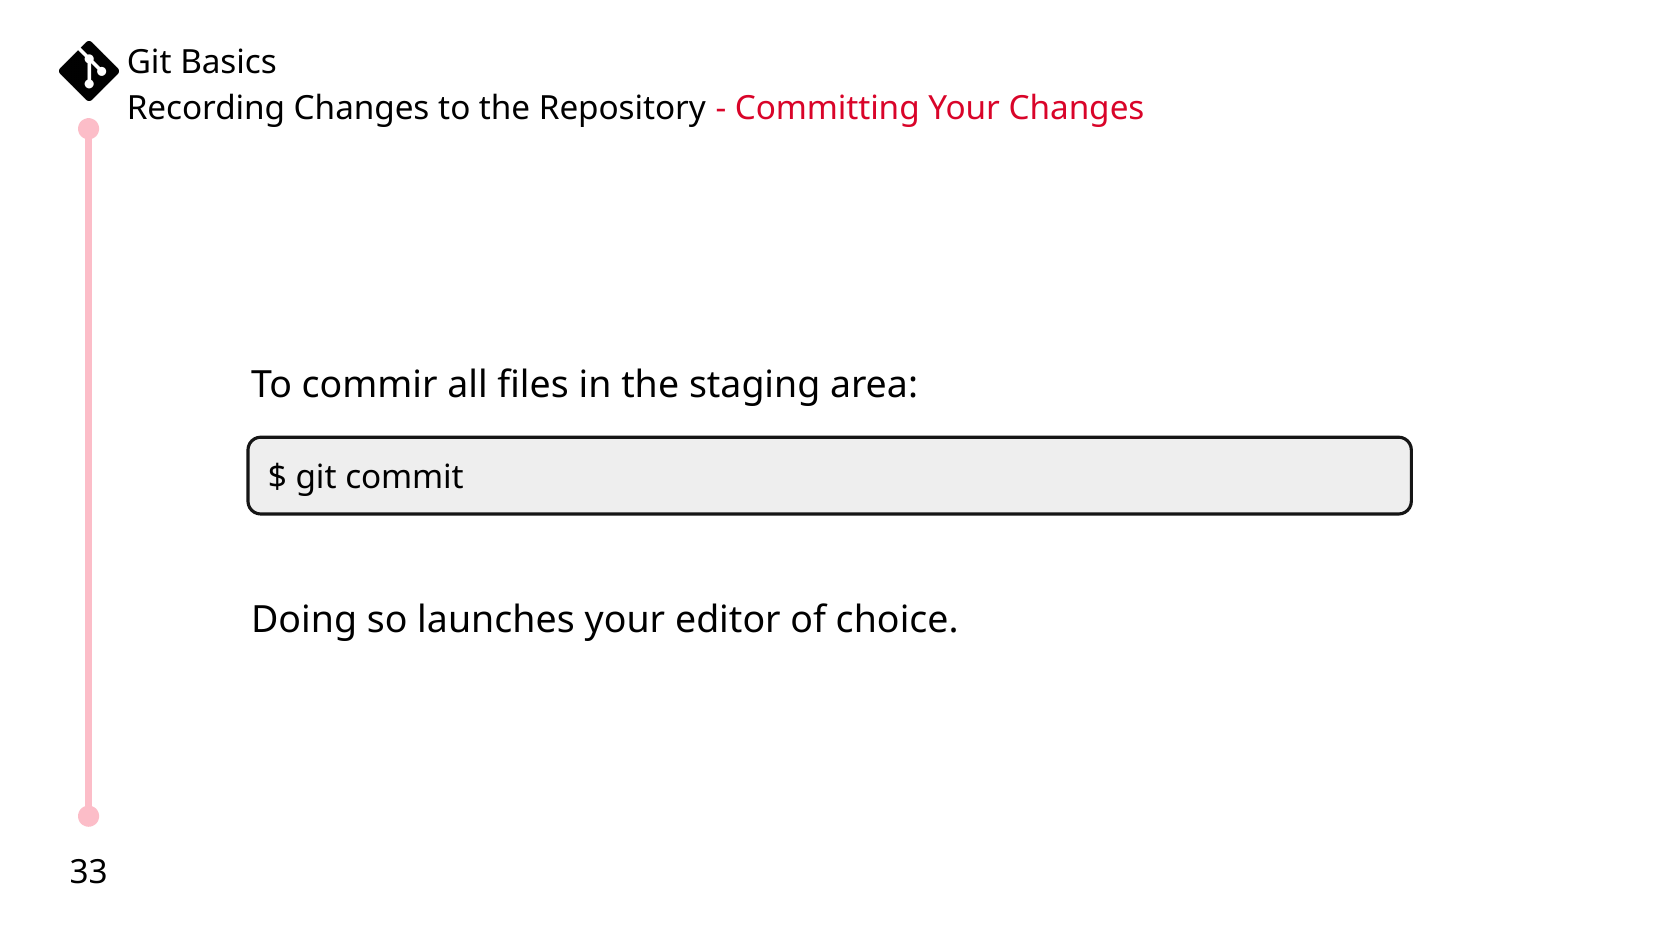

Git Basics
Recording Changes to the Repository - Committing Your Changes
To commir all files in the staging area:
Doing so launches your editor of choice.
$ git commit
33